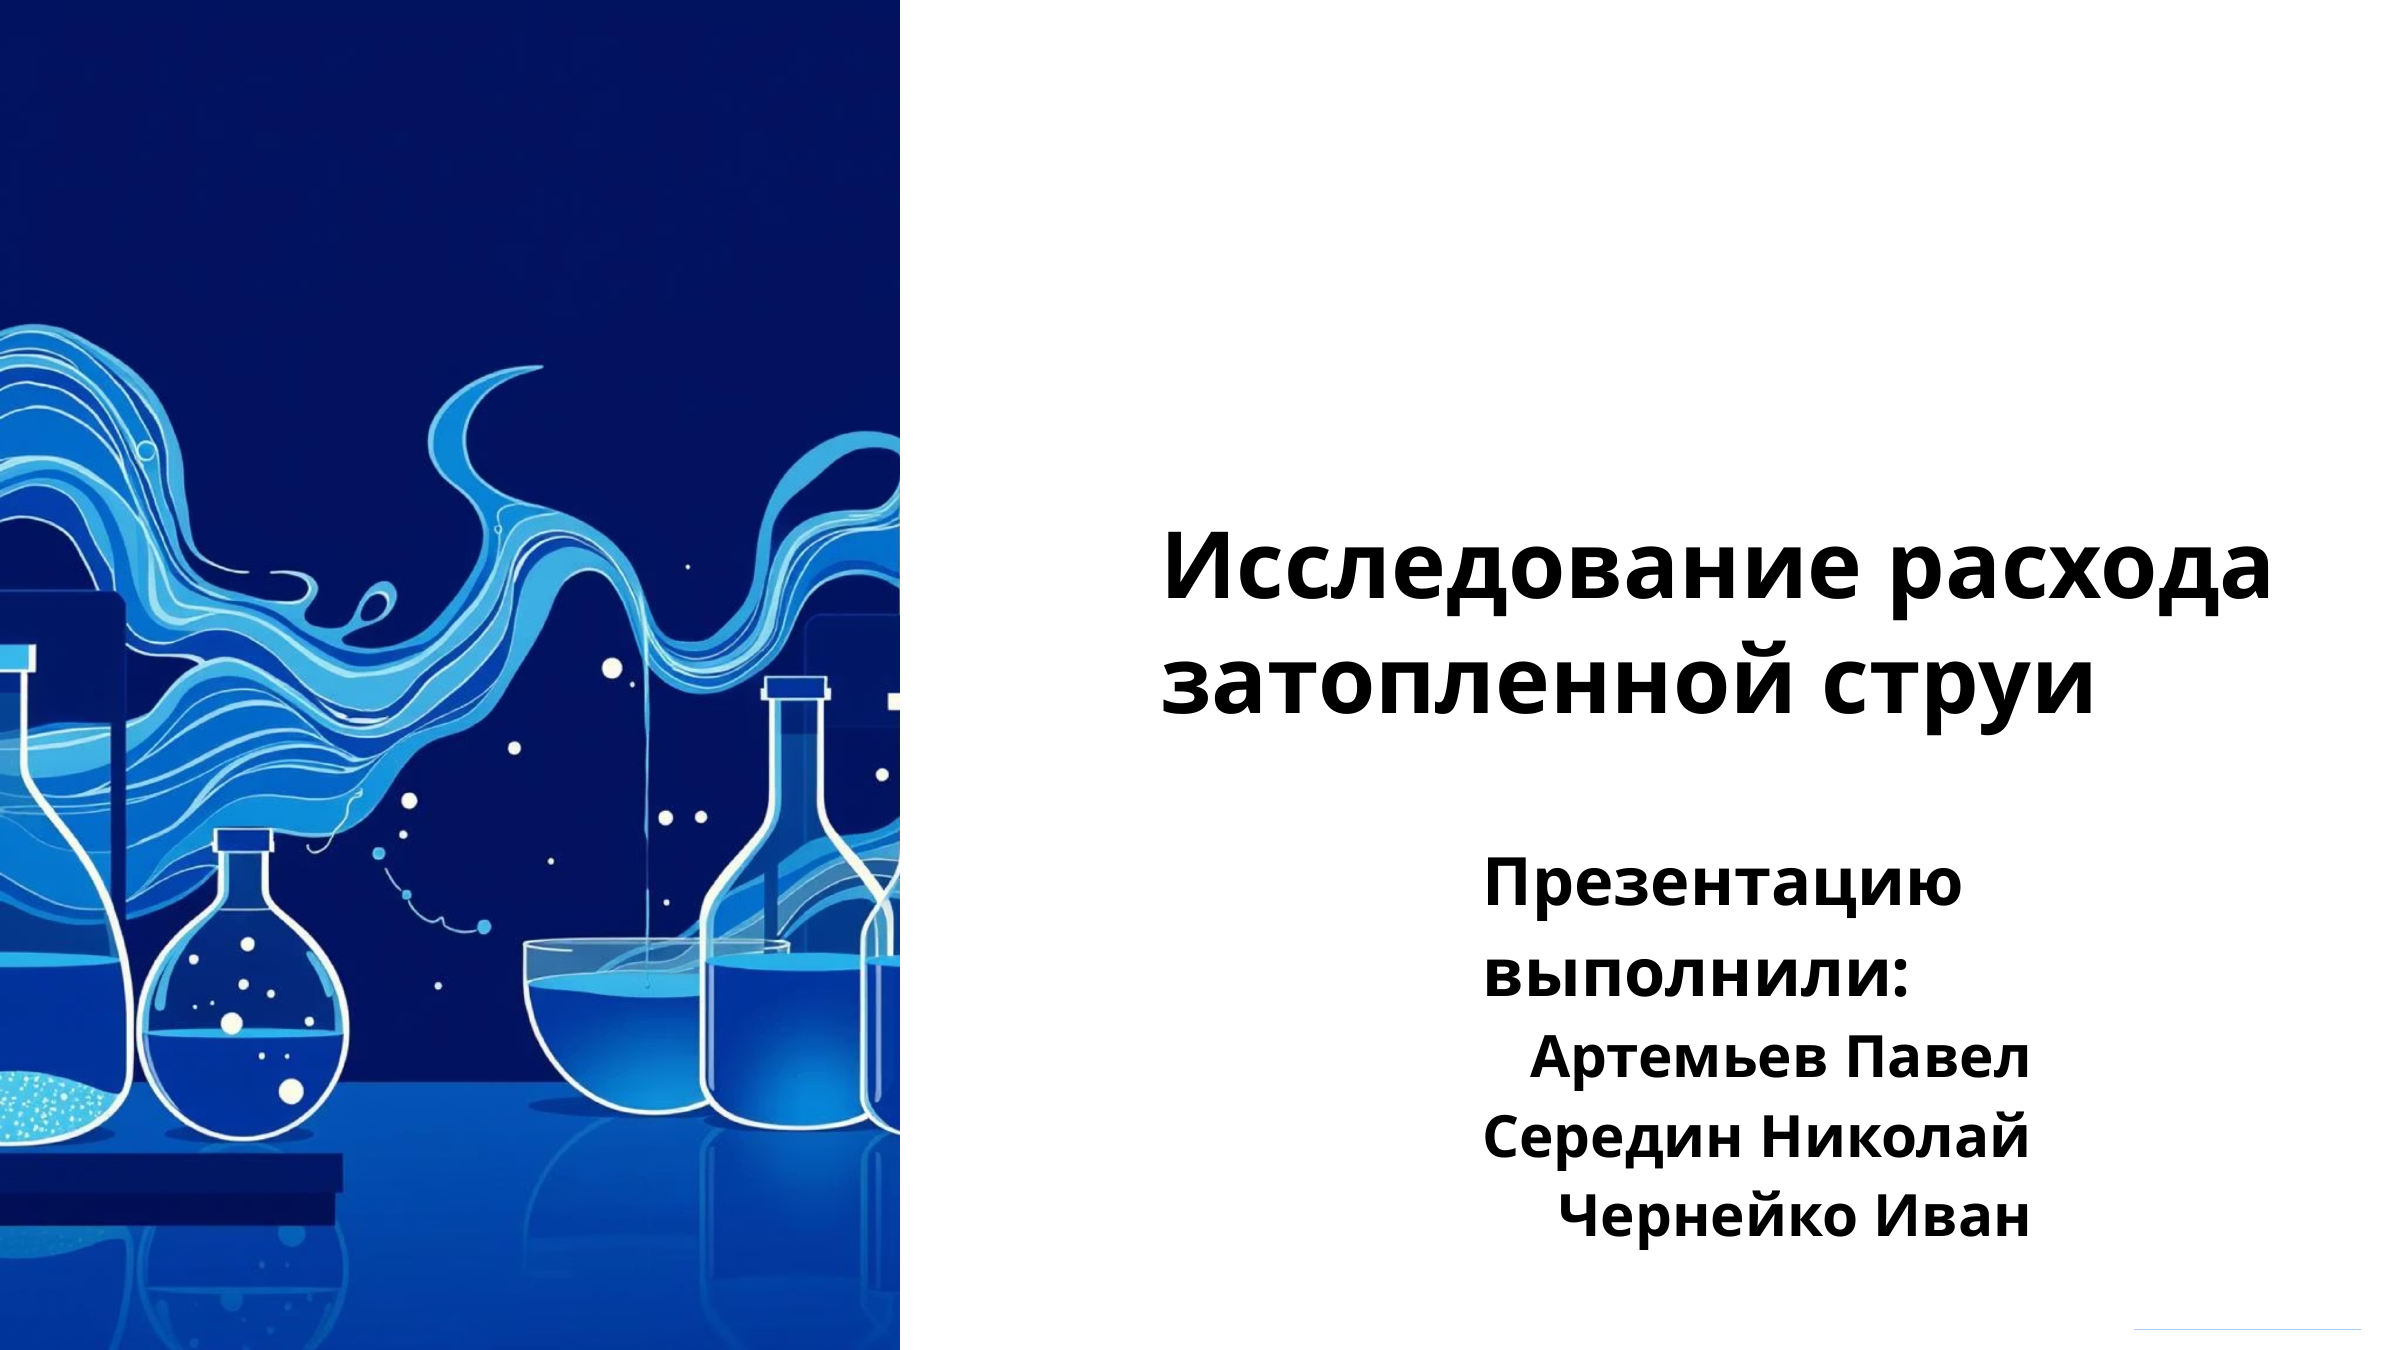

Исследование расхода затопленной струи
Презентацию выполнили:
Артемьев Павел
Середин Николай
Чернейко Иван